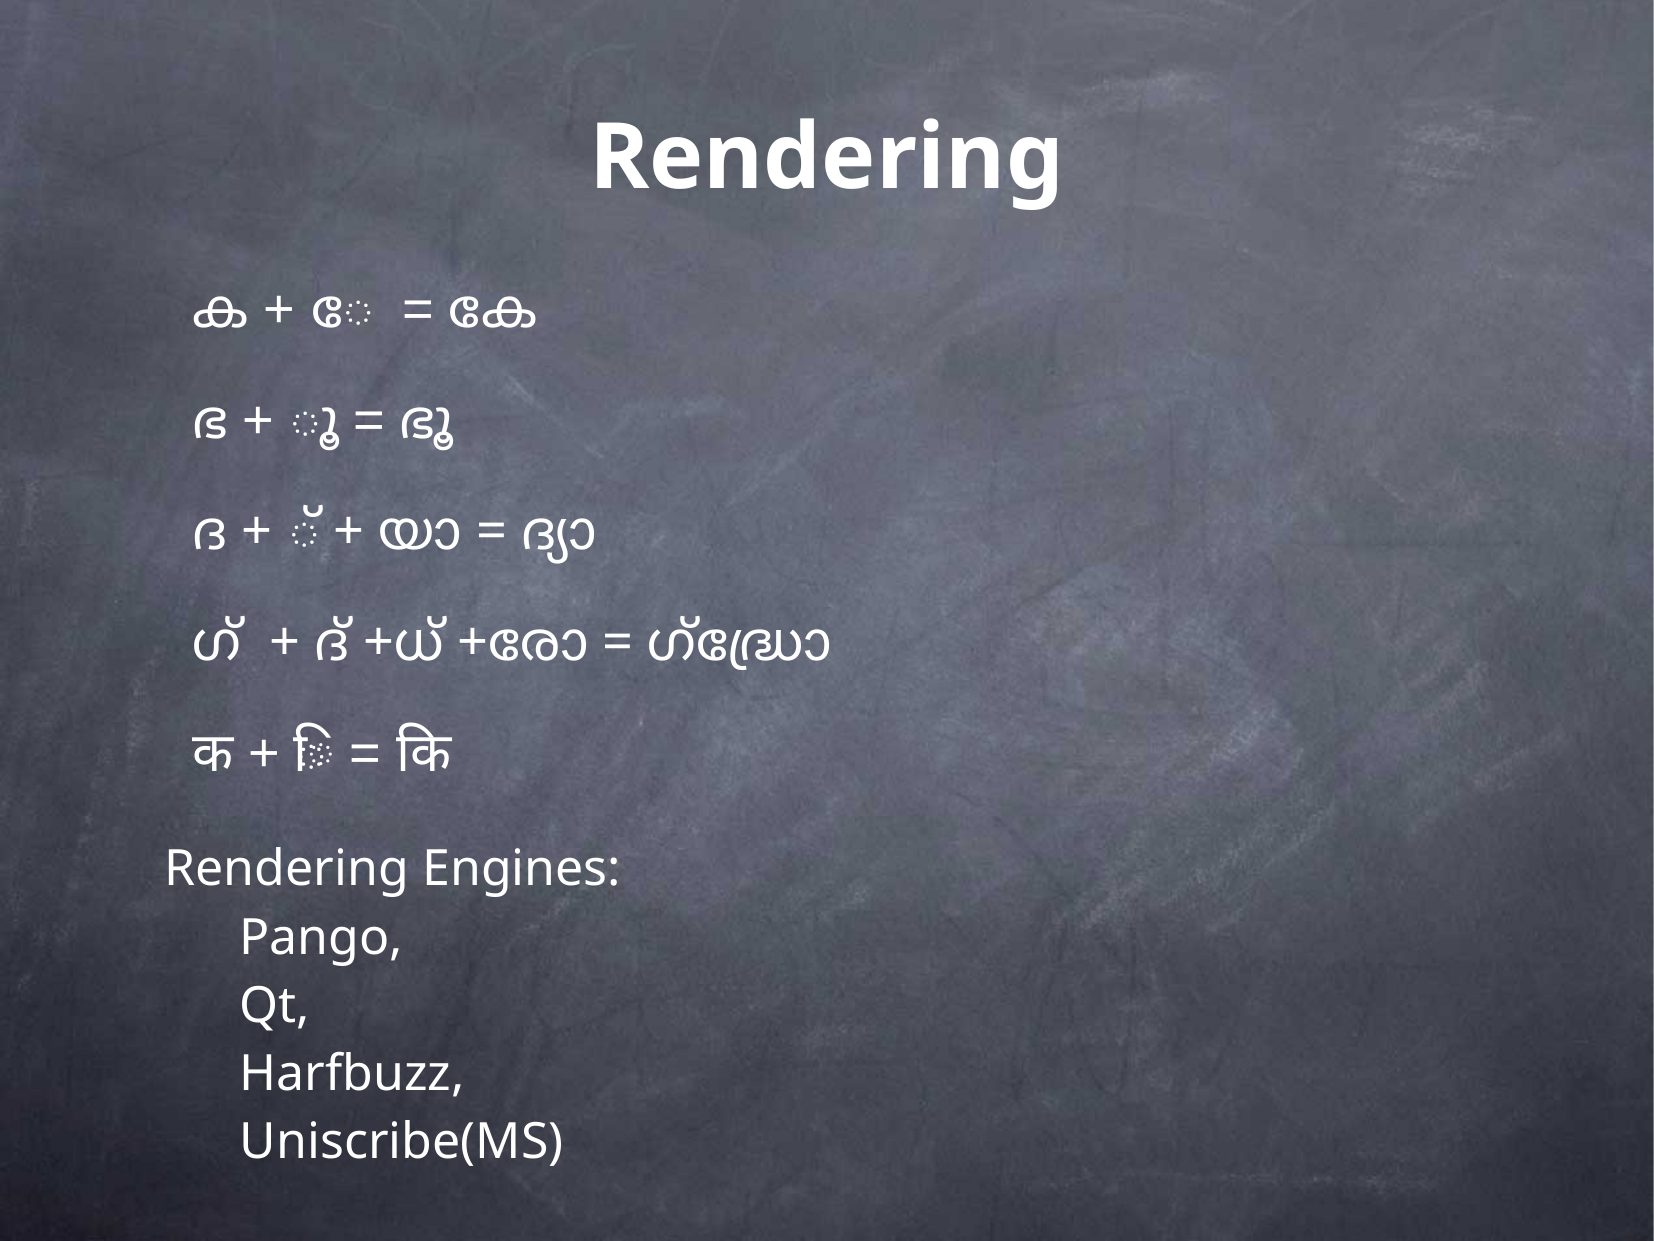

# Rendering
 ക + േ = കേ
 ഭ + ൂ = ഭൂ
 ദ + ് + യാ = ദ്യാ
 ഗ് + ദ് +ധ് +രോ = ഗ്ദ്ധ്രോ
 क + ि = कि
Rendering Engines:
	Pango,
	Qt,
	Harfbuzz,
	Uniscribe(MS)